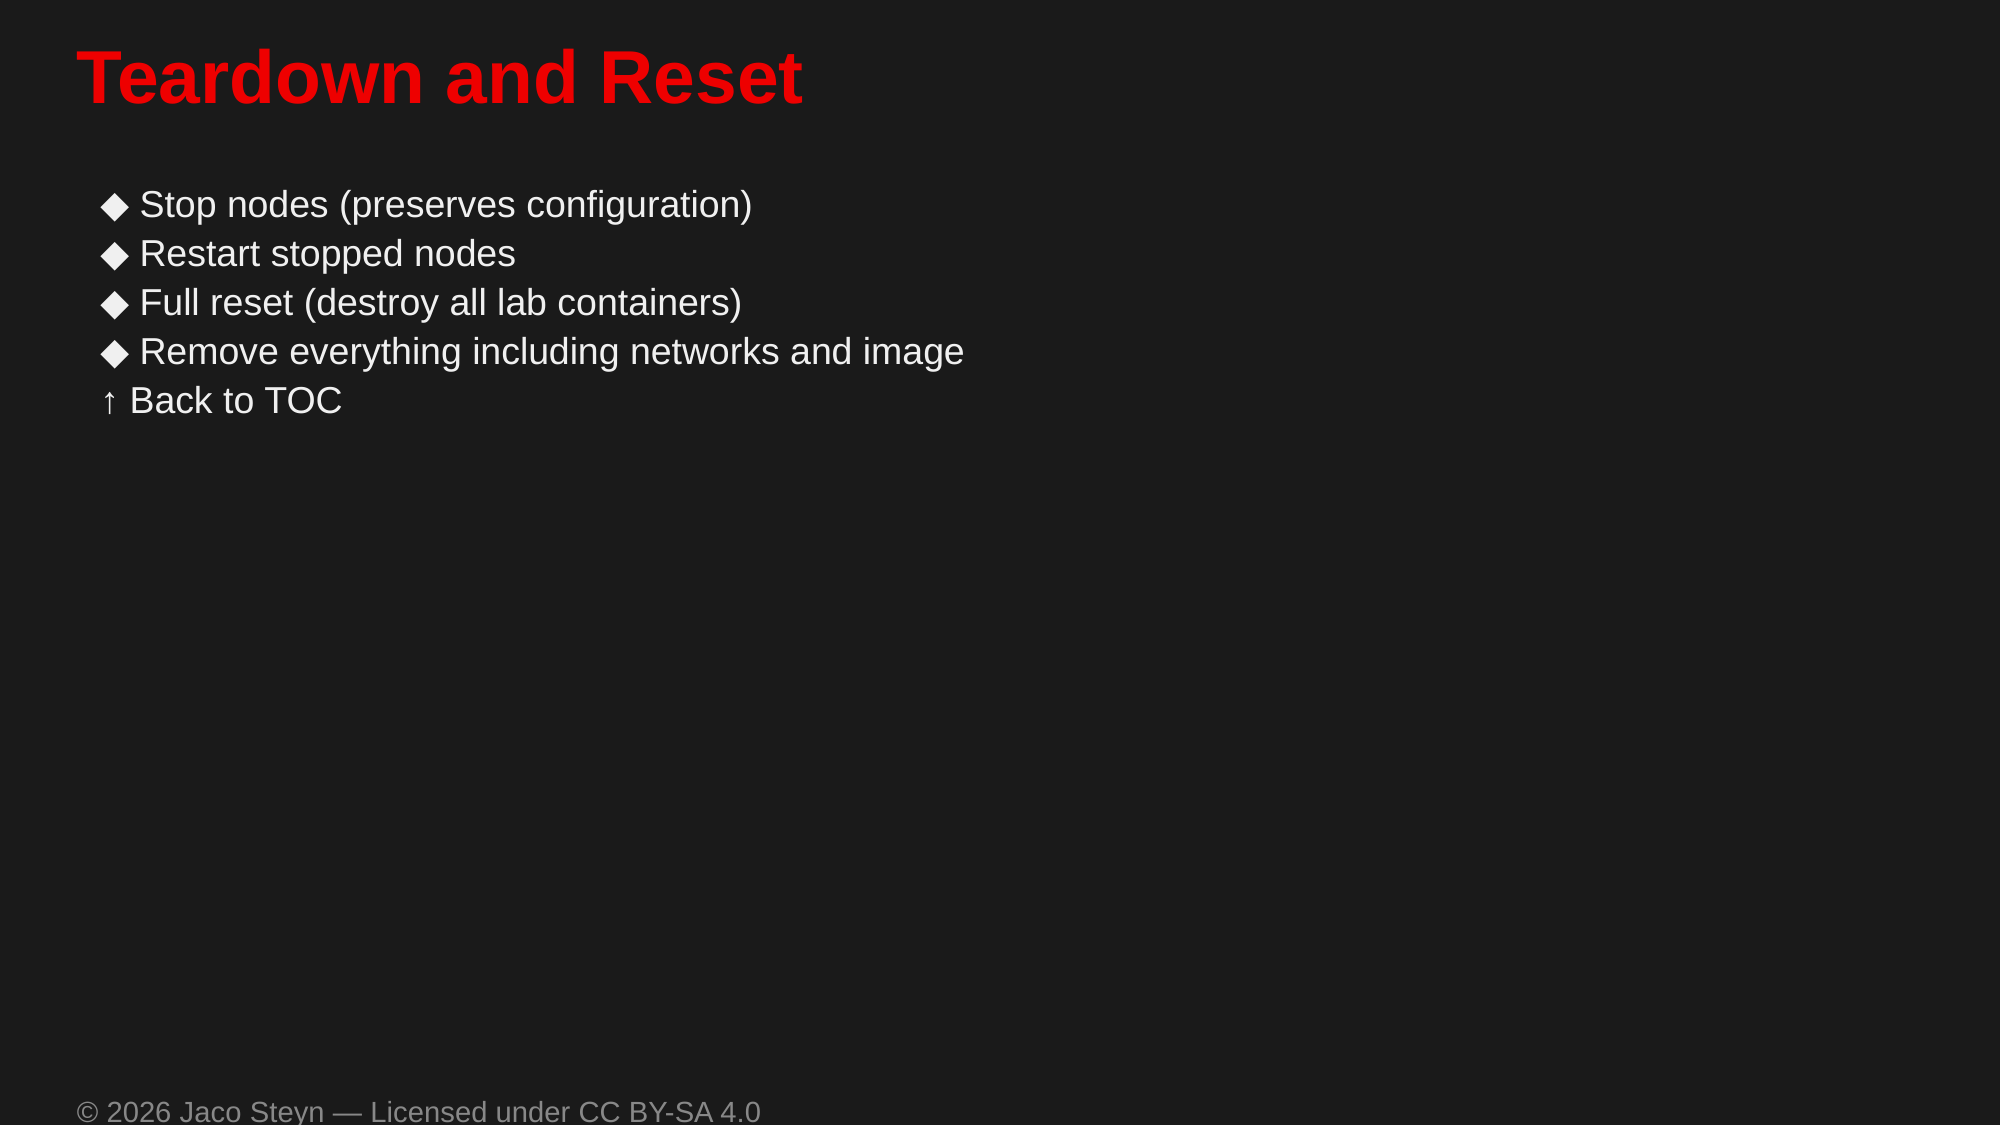

Teardown and Reset
◆ Stop nodes (preserves configuration)
◆ Restart stopped nodes
◆ Full reset (destroy all lab containers)
◆ Remove everything including networks and image
↑ Back to TOC
© 2026 Jaco Steyn — Licensed under CC BY-SA 4.0